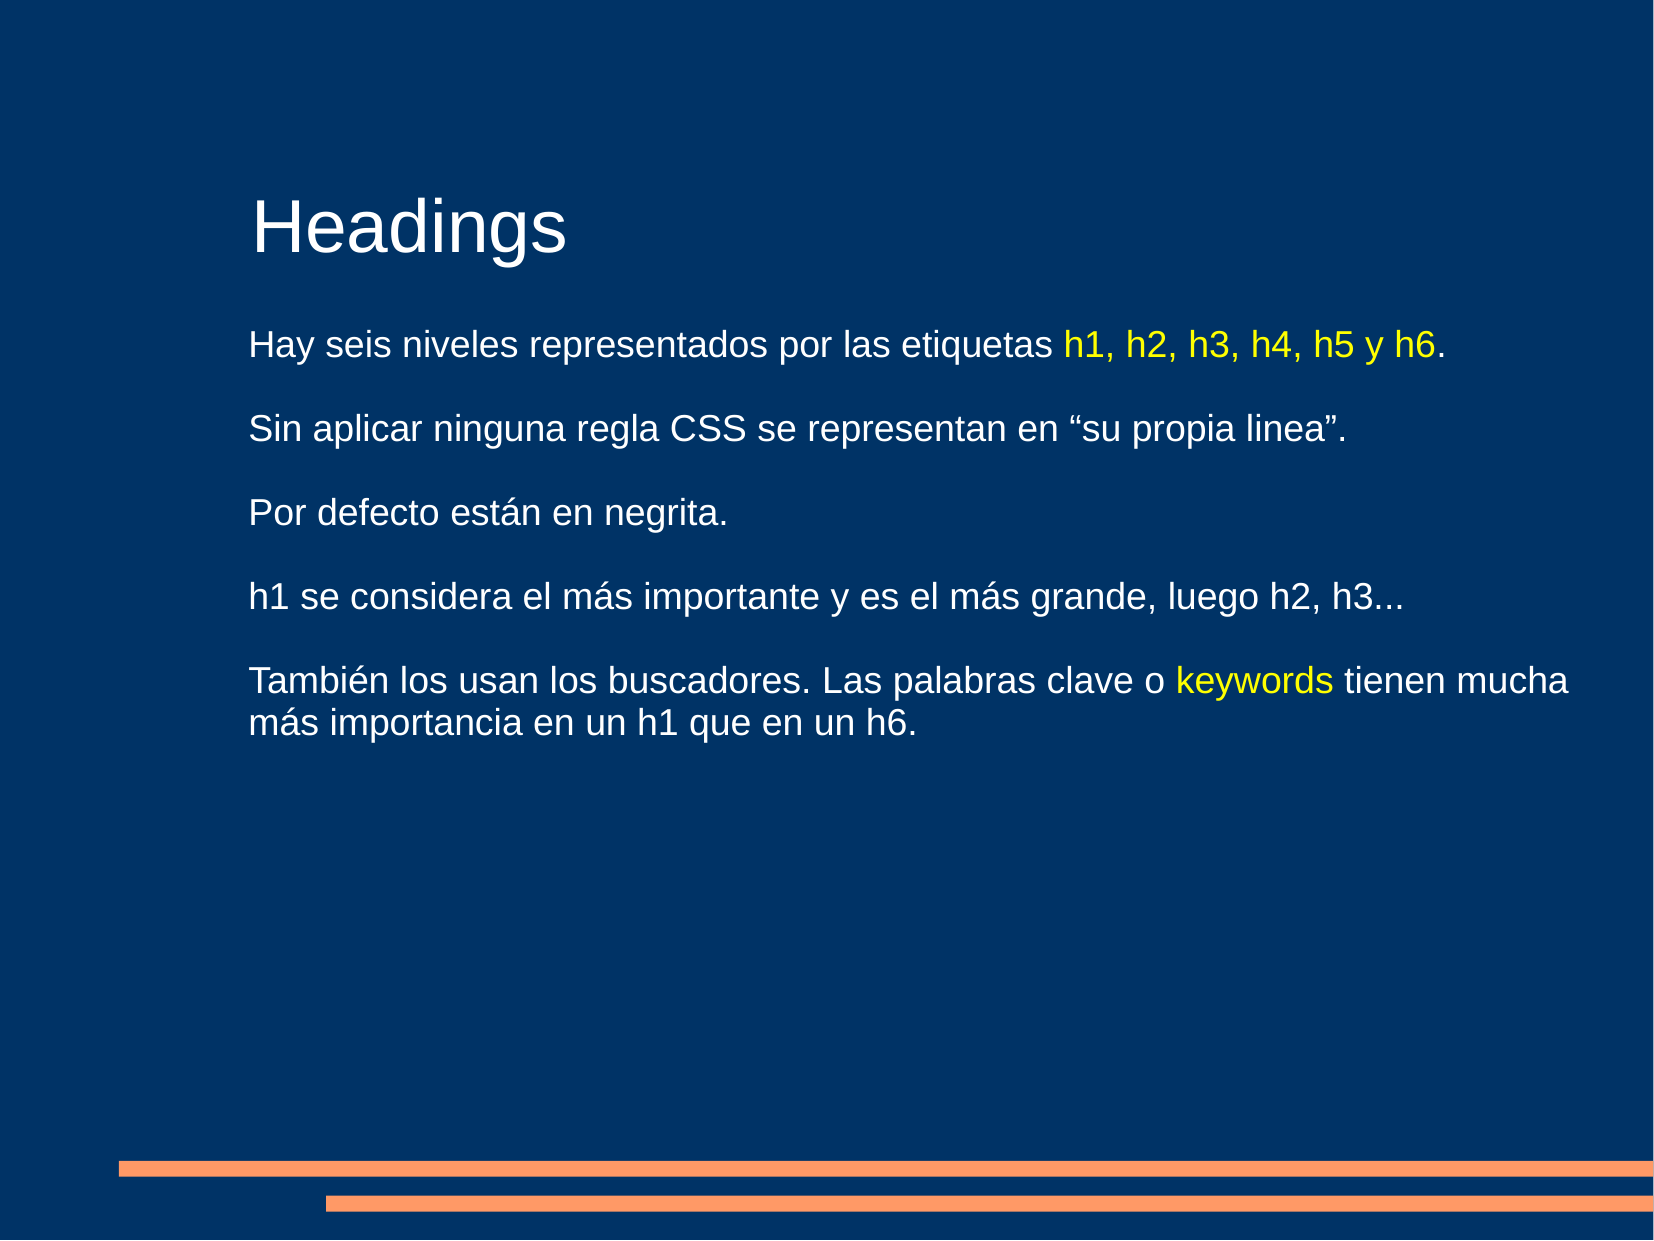

Headings
Hay seis niveles representados por las etiquetas h1, h2, h3, h4, h5 y h6.
Sin aplicar ninguna regla CSS se representan en “su propia linea”.
Por defecto están en negrita.
h1 se considera el más importante y es el más grande, luego h2, h3...
También los usan los buscadores. Las palabras clave o keywords tienen mucha más importancia en un h1 que en un h6.